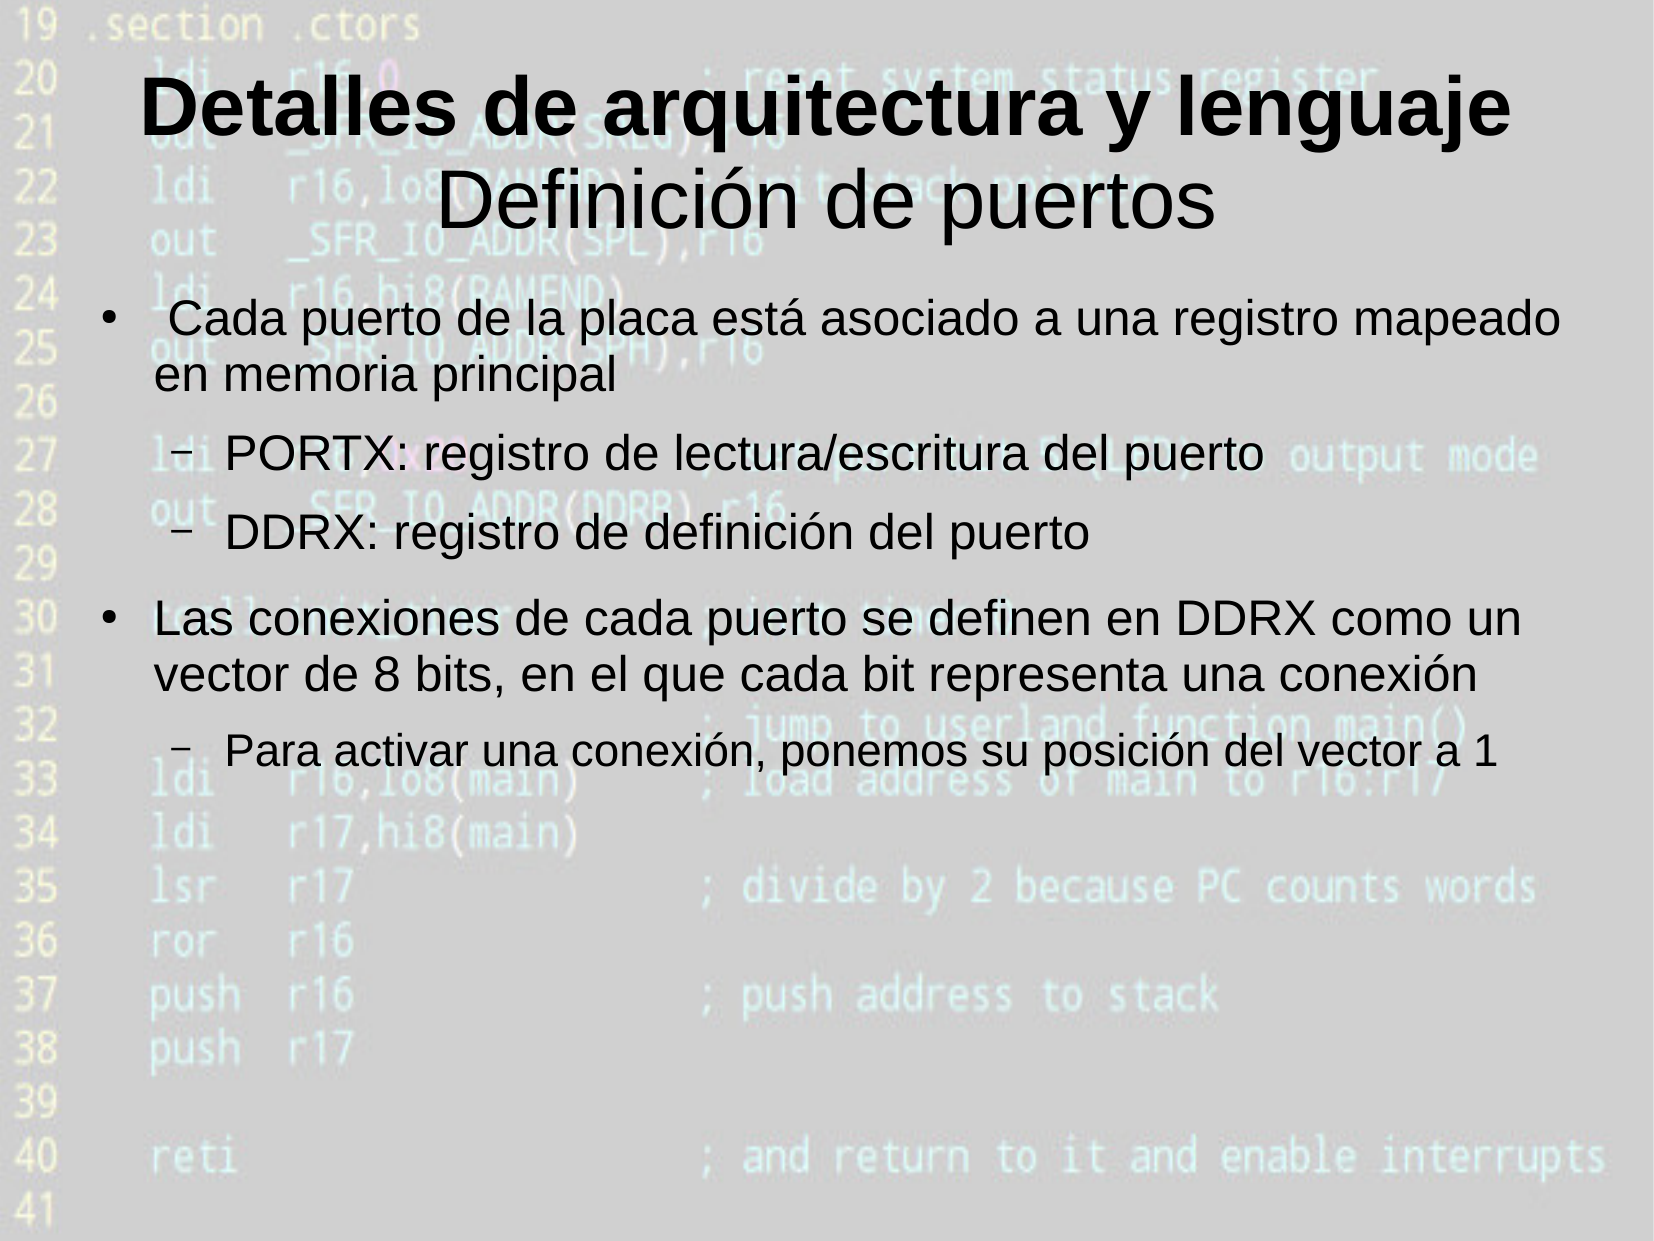

# Detalles de arquitectura y lenguaje Definición de puertos
 Cada puerto de la placa está asociado a una registro mapeado en memoria principal
PORTX: registro de lectura/escritura del puerto
DDRX: registro de definición del puerto
Las conexiones de cada puerto se definen en DDRX como un vector de 8 bits, en el que cada bit representa una conexión
Para activar una conexión, ponemos su posición del vector a 1